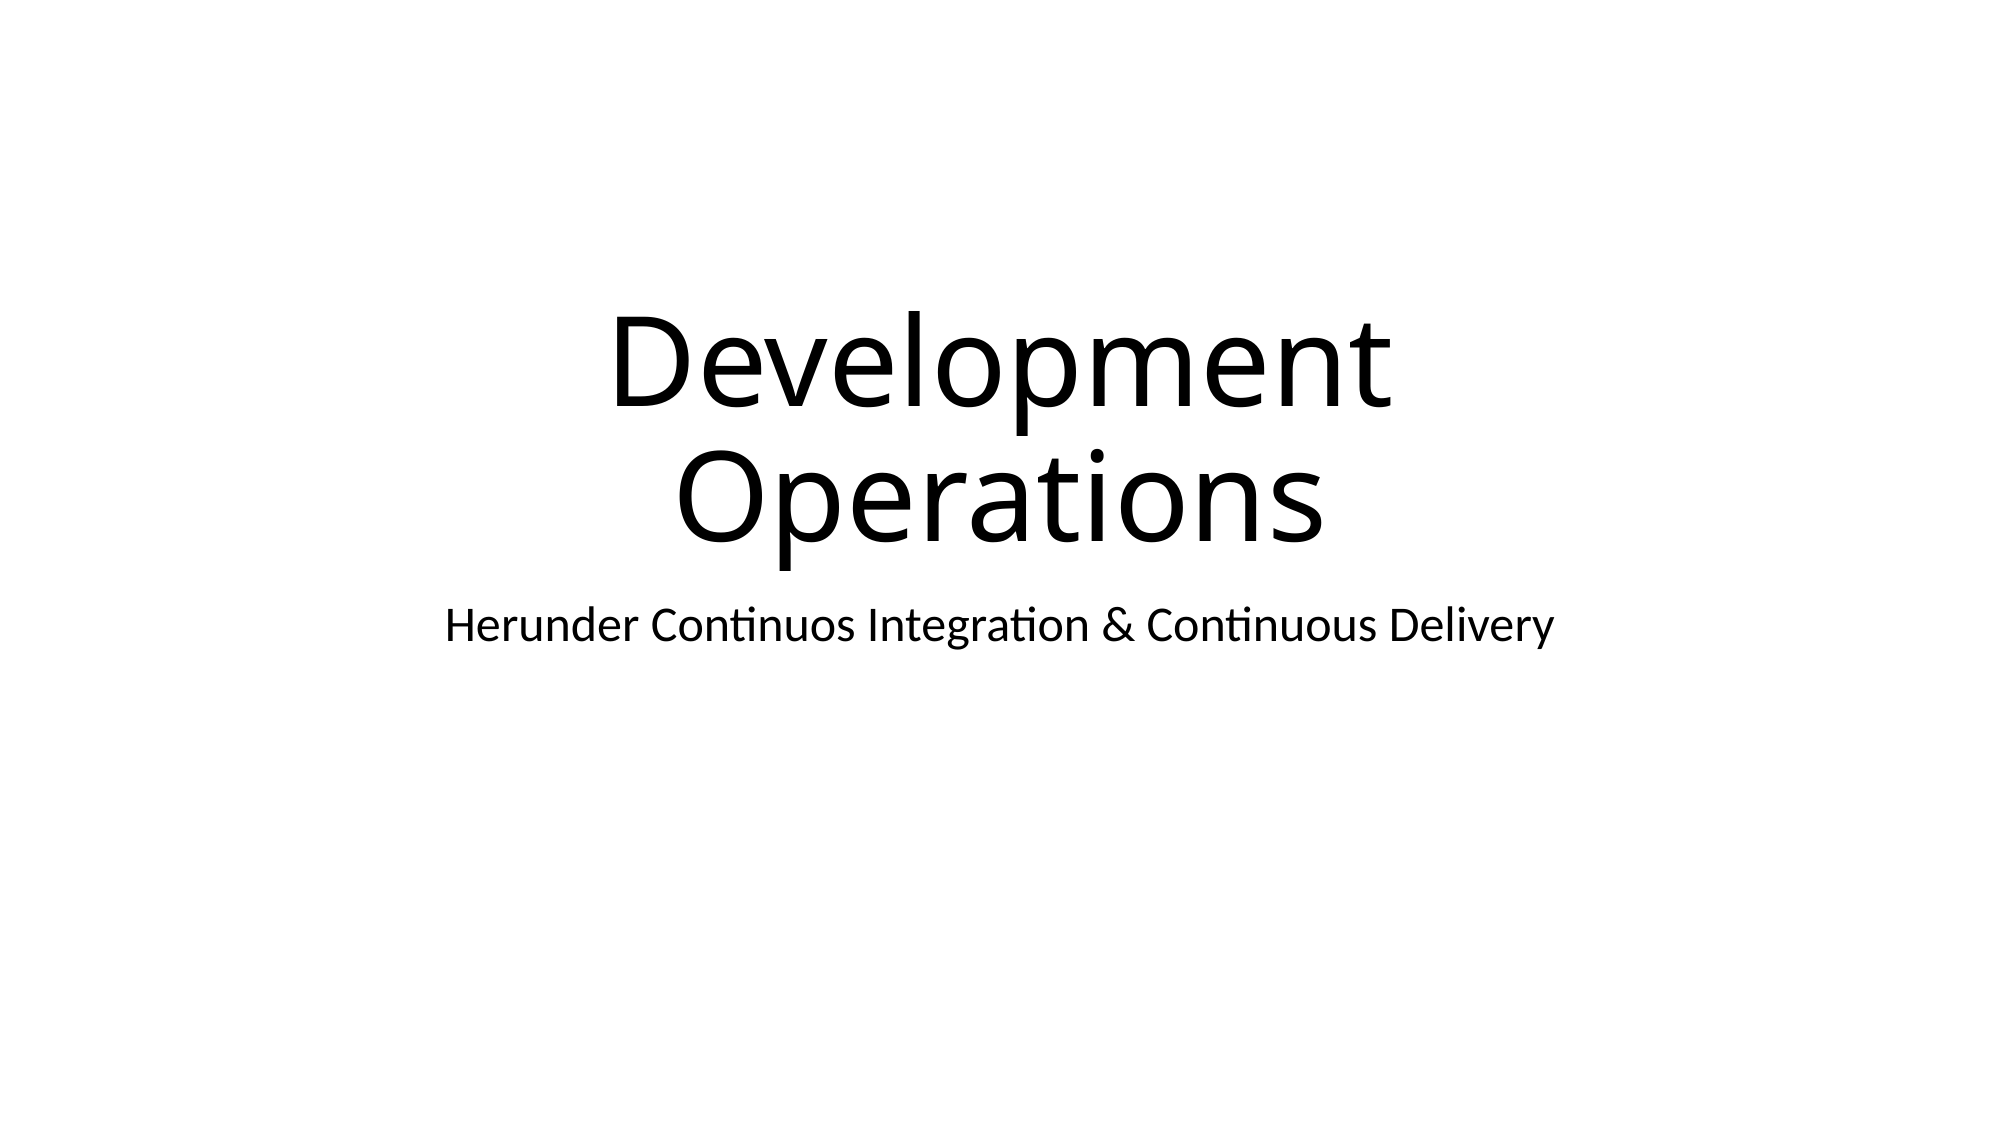

# Development Operations
Herunder Continuos Integration & Continuous Delivery